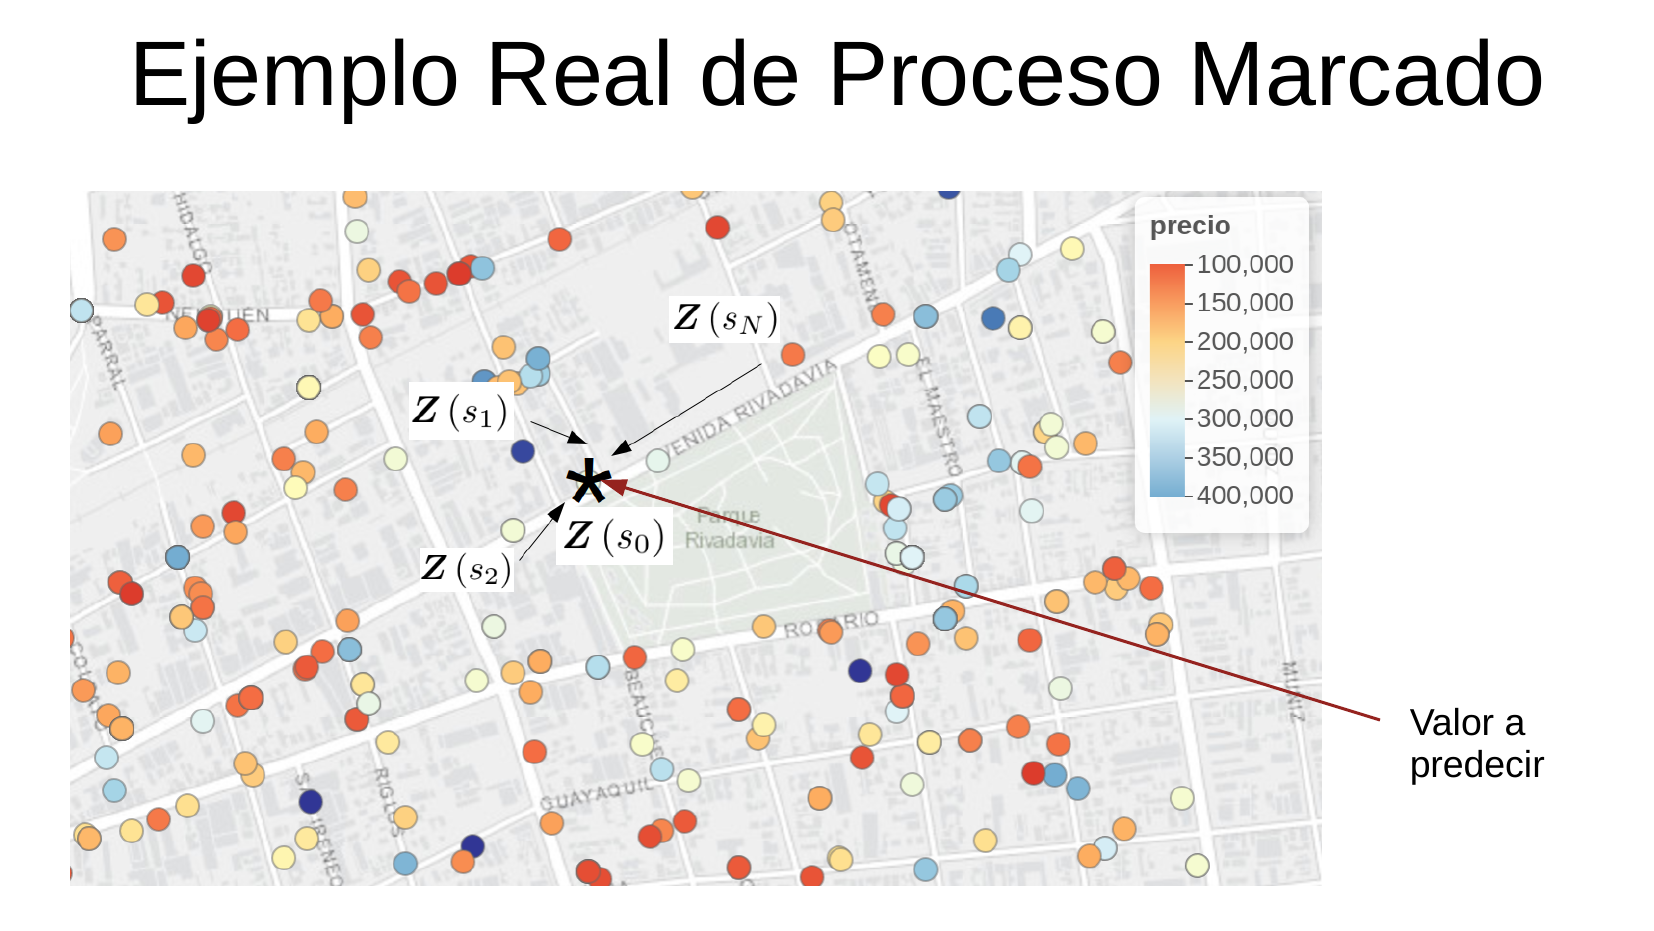

# Ejemplo Real de Proceso Marcado
Valor a predecir